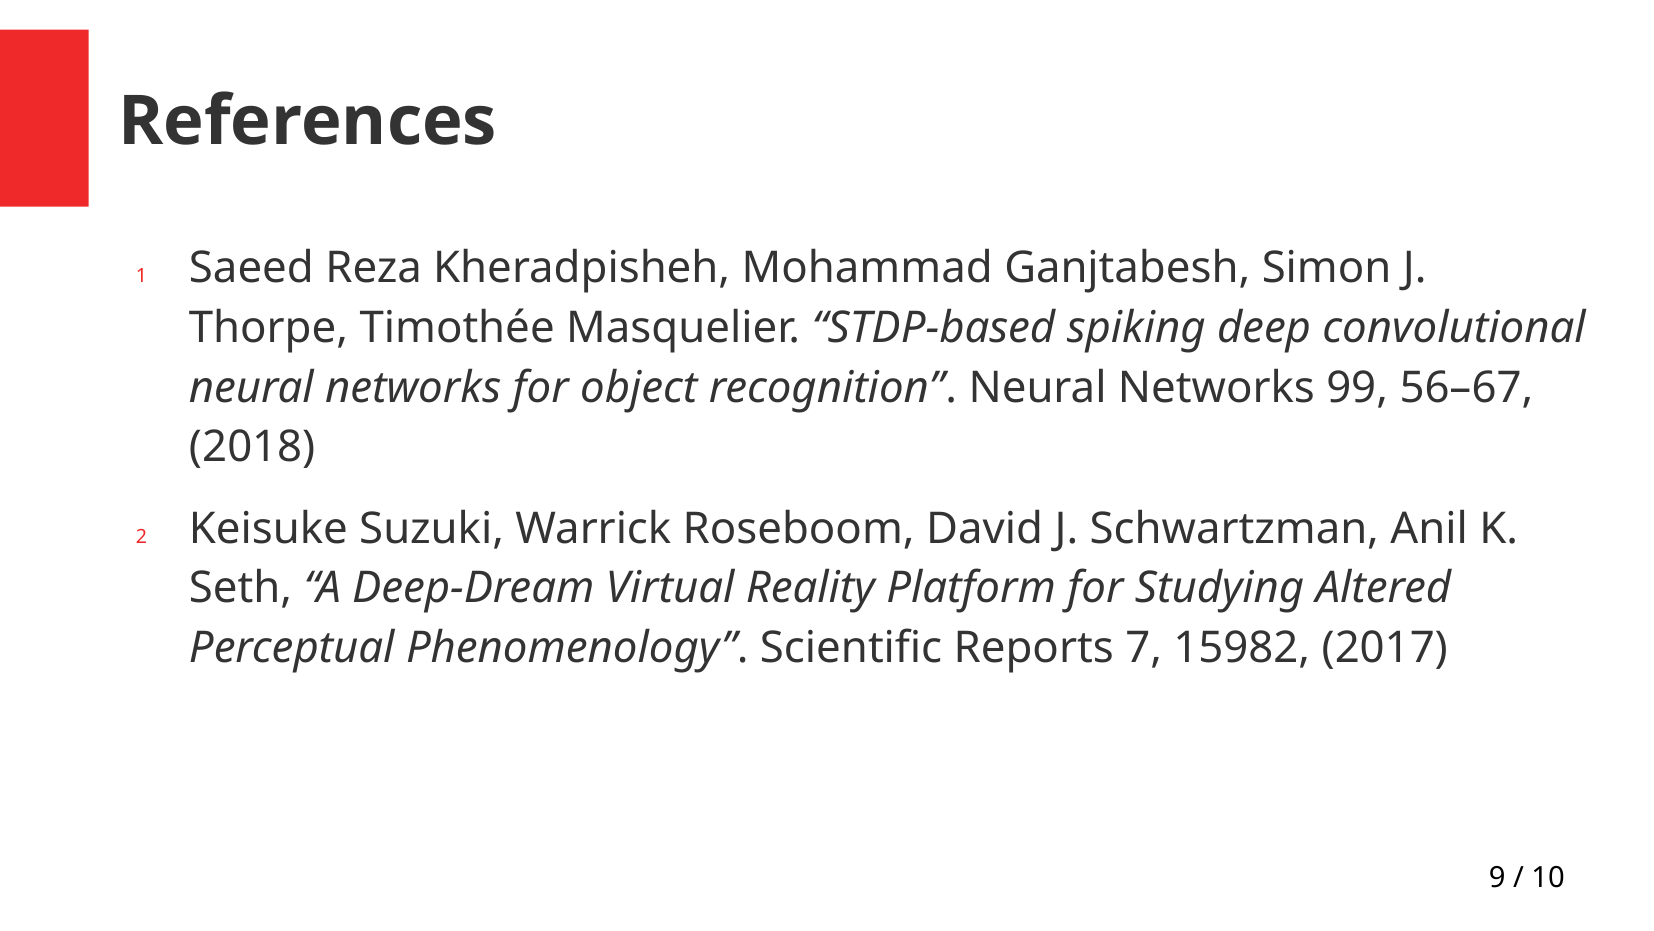

# References
Saeed Reza Kheradpisheh, Mohammad Ganjtabesh, Simon J. Thorpe, Timothée Masquelier. “STDP-based spiking deep convolutional neural networks for object recognition”. Neural Networks 99, 56–67, (2018)
Keisuke Suzuki, Warrick Roseboom, David J. Schwartzman, Anil K. Seth, “A Deep-Dream Virtual Reality Platform for Studying Altered Perceptual Phenomenology”. Scientific Reports 7, 15982, (2017)
9